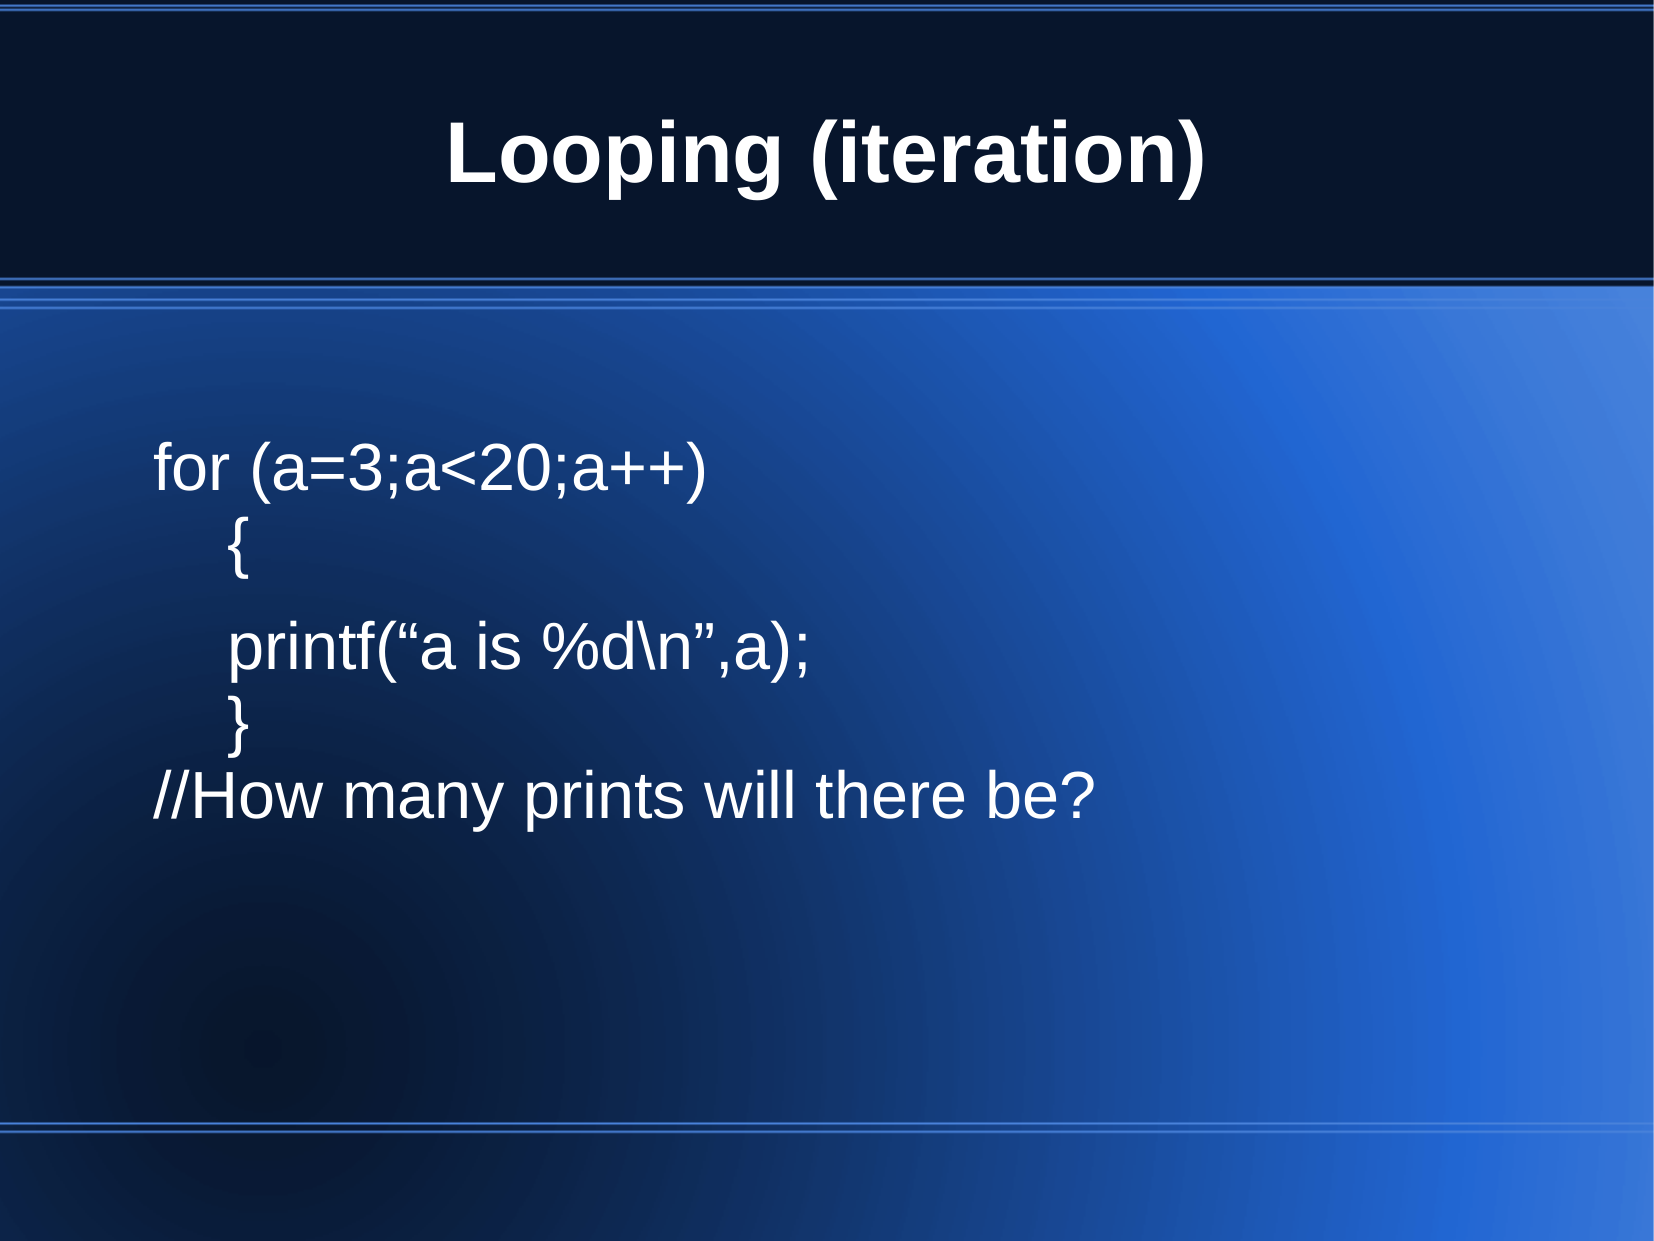

# Looping (iteration)
for (a=3;a<20;a++)
 {
 printf(“a is %d\n”,a);
 }
//How many prints will there be?